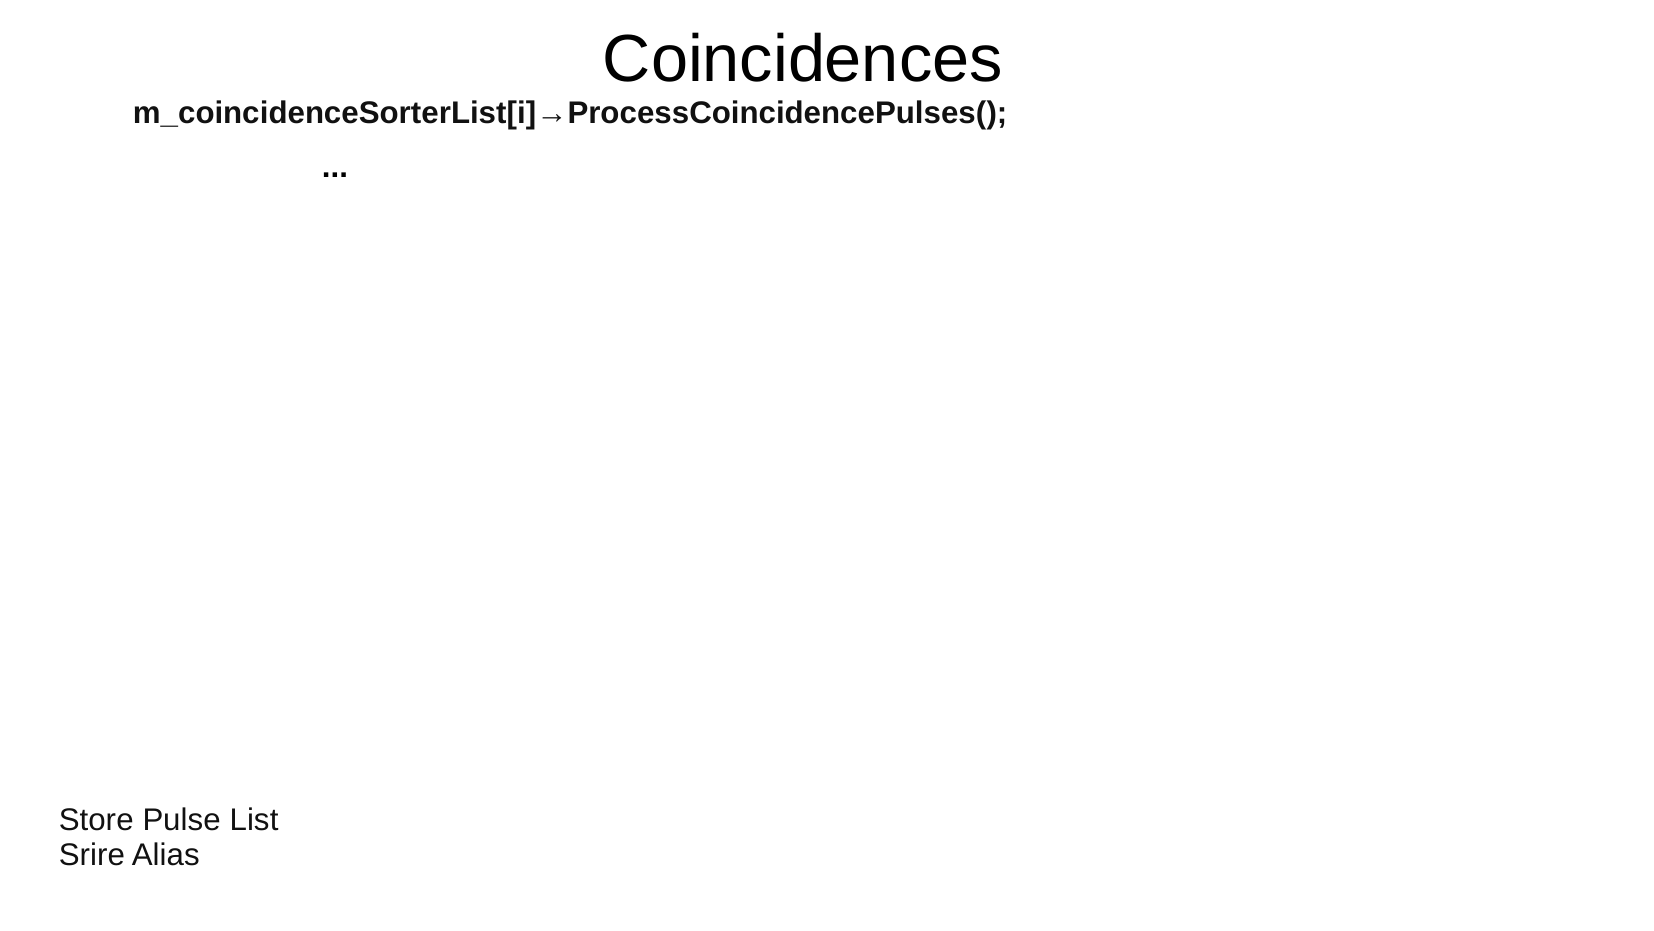

# Coincidences
m_coincidenceSorterList[i]→ProcessCoincidencePulses();
Store Pulse List
Srire Alias
...